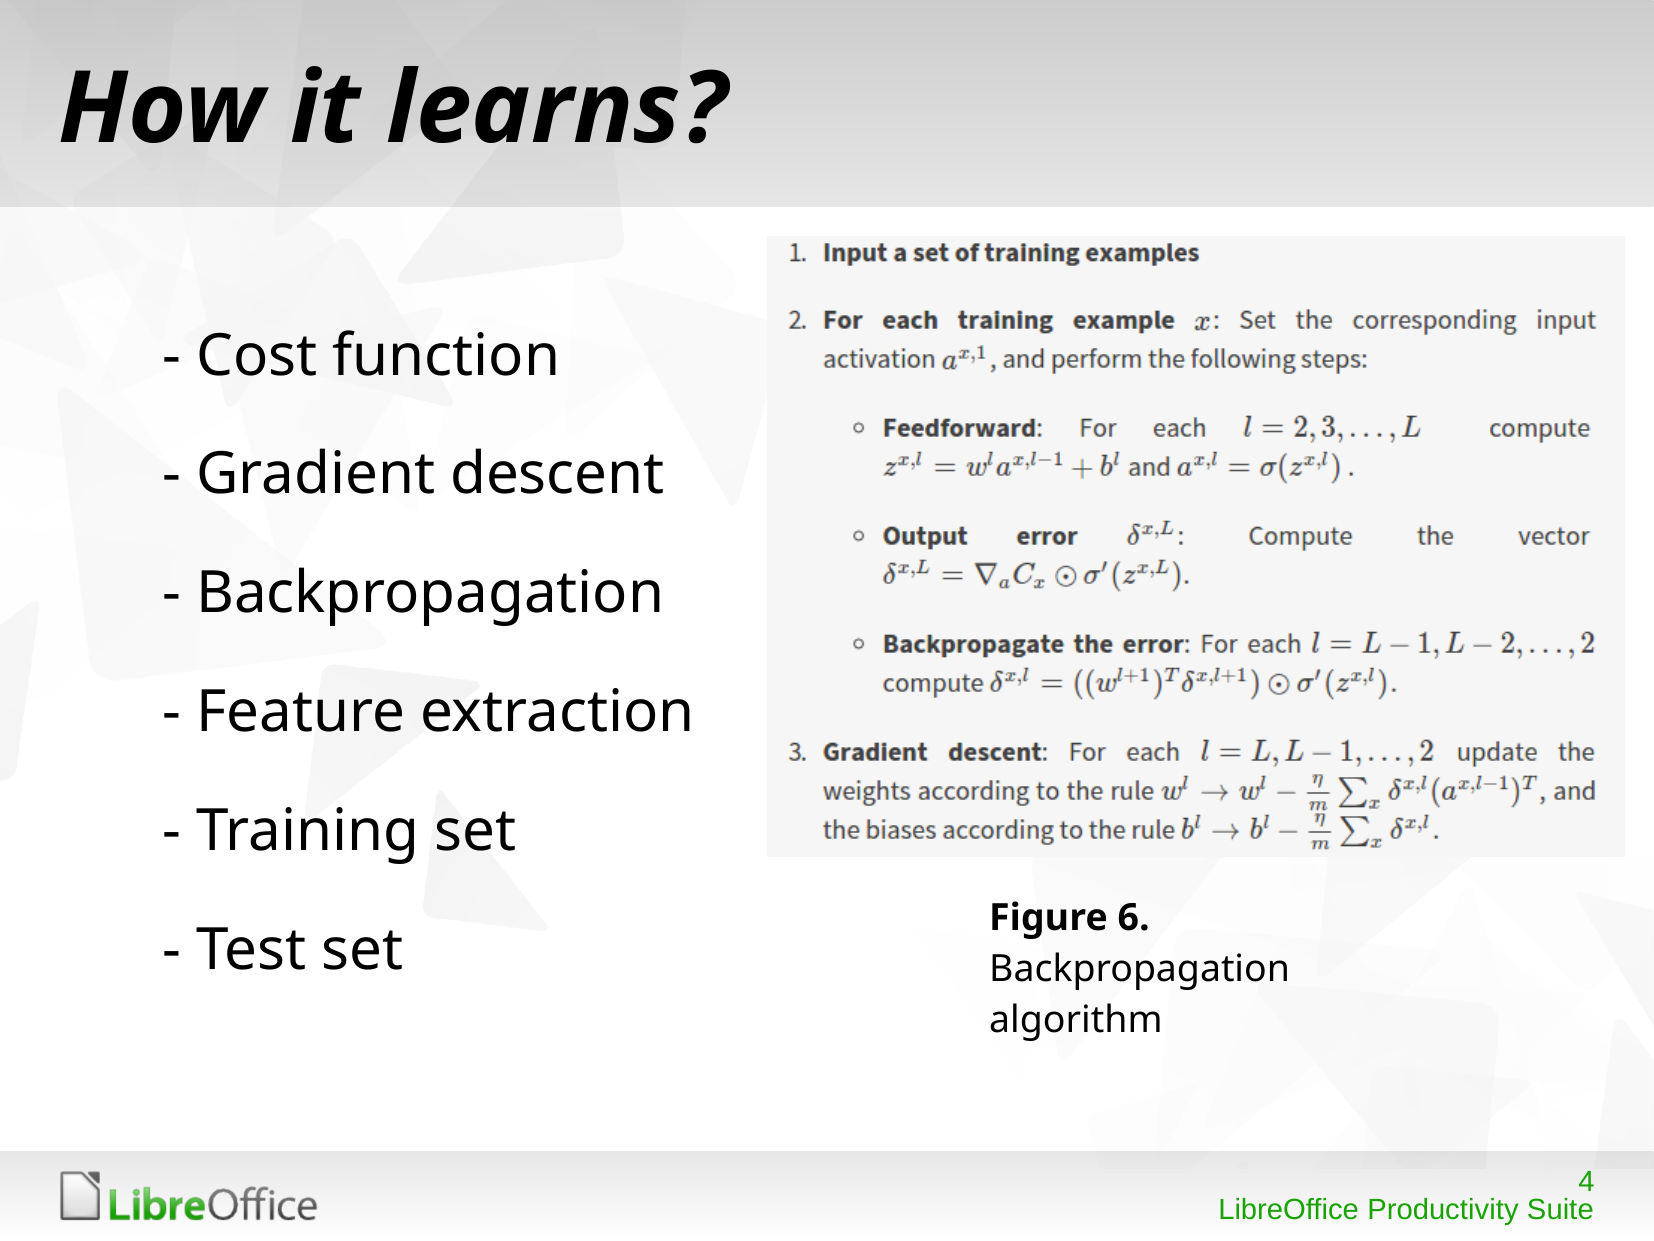

# How it learns?
- Cost function
- Gradient descent
- Backpropagation
- Feature extraction
- Training set
- Test set
Figure 6. Backpropagation algorithm
4
LibreOffice Productivity Suite